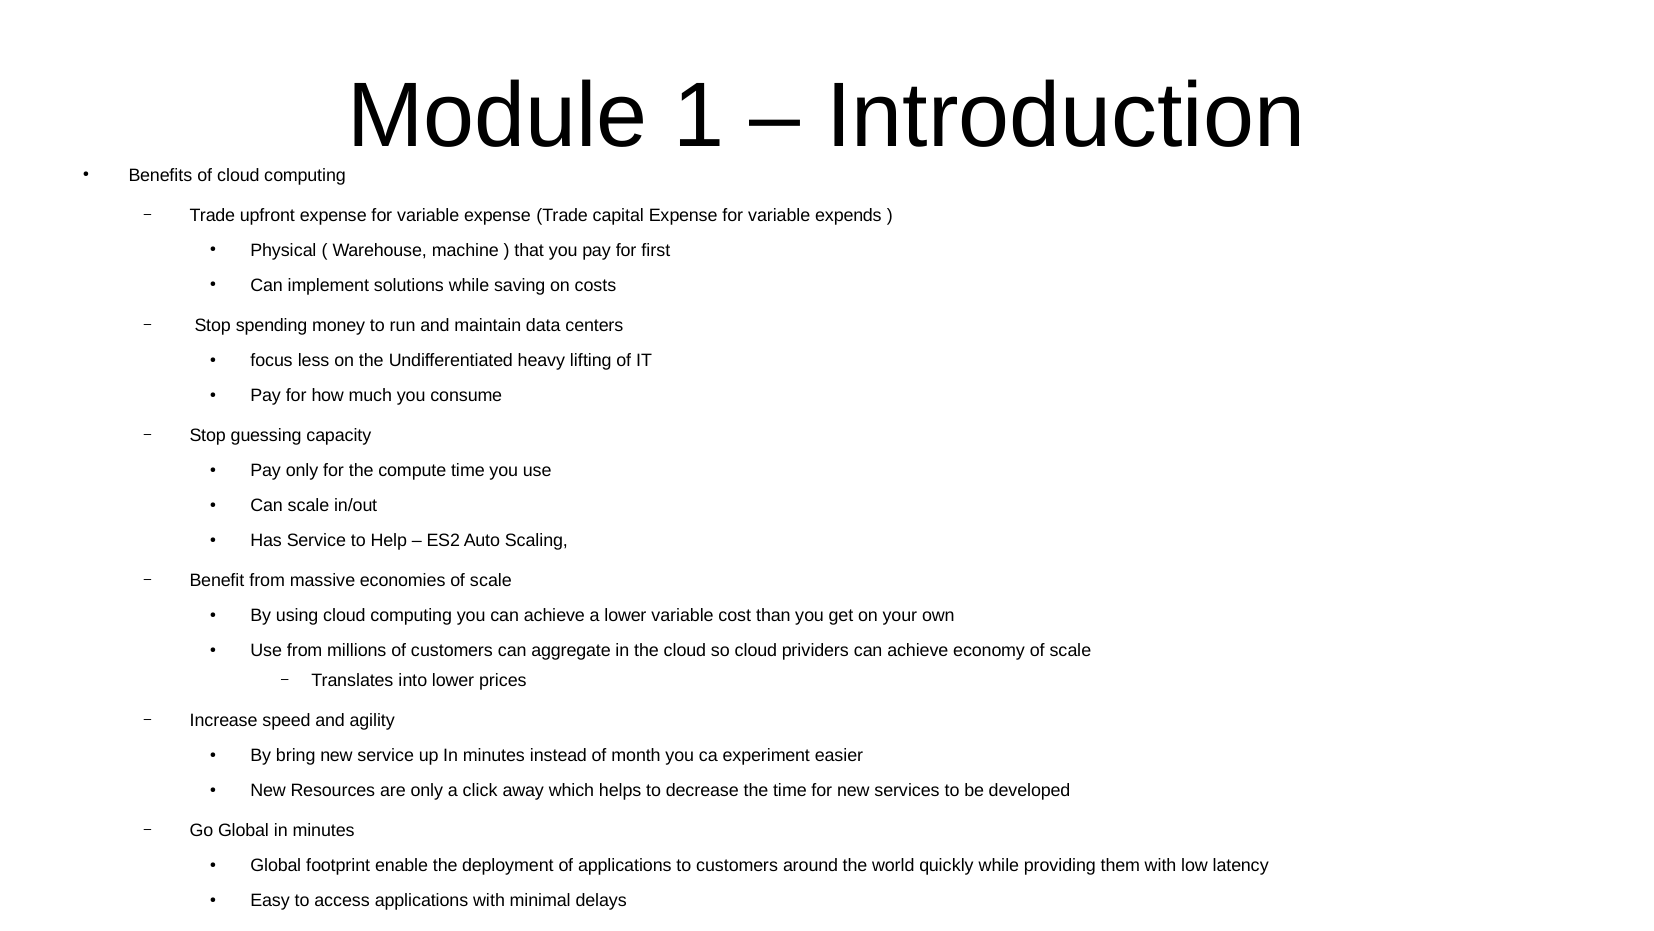

# Module 1 – Introduction
Benefits of cloud computing
Trade upfront expense for variable expense (Trade capital Expense for variable expends )
Physical ( Warehouse, machine ) that you pay for first
Can implement solutions while saving on costs
 Stop spending money to run and maintain data centers
focus less on the Undifferentiated heavy lifting of IT
Pay for how much you consume
Stop guessing capacity
Pay only for the compute time you use
Can scale in/out
Has Service to Help – ES2 Auto Scaling,
Benefit from massive economies of scale
By using cloud computing you can achieve a lower variable cost than you get on your own
Use from millions of customers can aggregate in the cloud so cloud prividers can achieve economy of scale
Translates into lower prices
Increase speed and agility
By bring new service up In minutes instead of month you ca experiment easier
New Resources are only a click away which helps to decrease the time for new services to be developed
Go Global in minutes
Global footprint enable the deployment of applications to customers around the world quickly while providing them with low latency
Easy to access applications with minimal delays